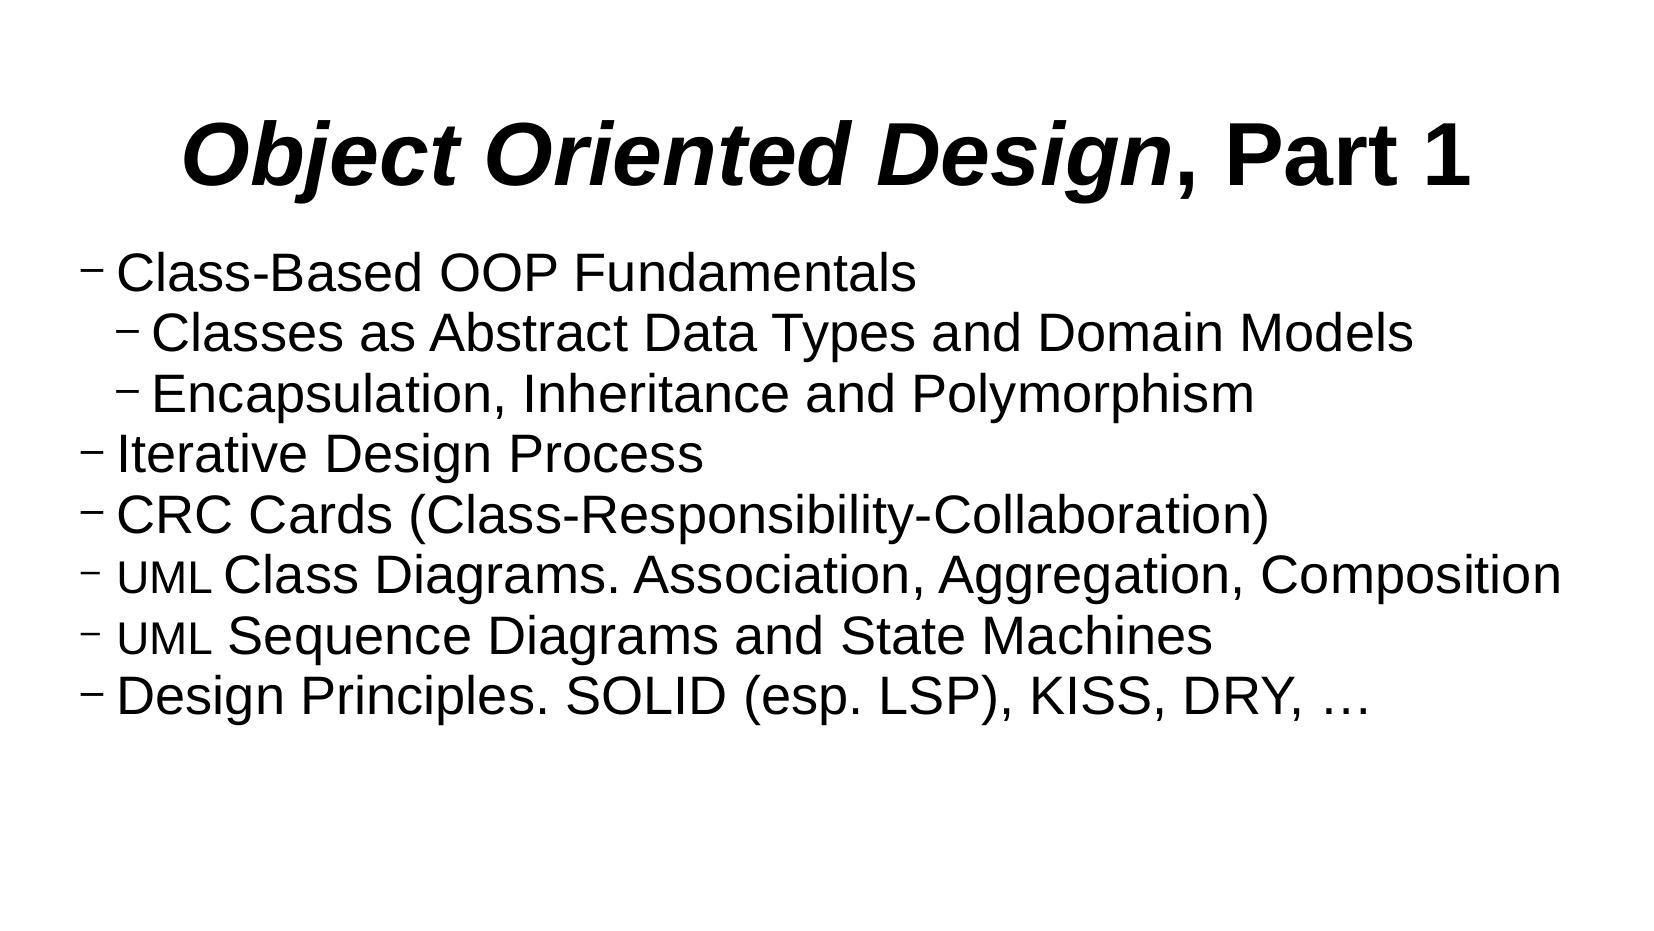

# Object Oriented Design, Part 1
Class-Based OOP Fundamentals
Classes as Abstract Data Types and Domain Models
Encapsulation, Inheritance and Polymorphism
Iterative Design Process
CRC Cards (Class-Responsibility-Collaboration)
UML Class Diagrams. Association, Aggregation, Composition
UML Sequence Diagrams and State Machines
Design Principles. SOLID (esp. LSP), KISS, DRY, …